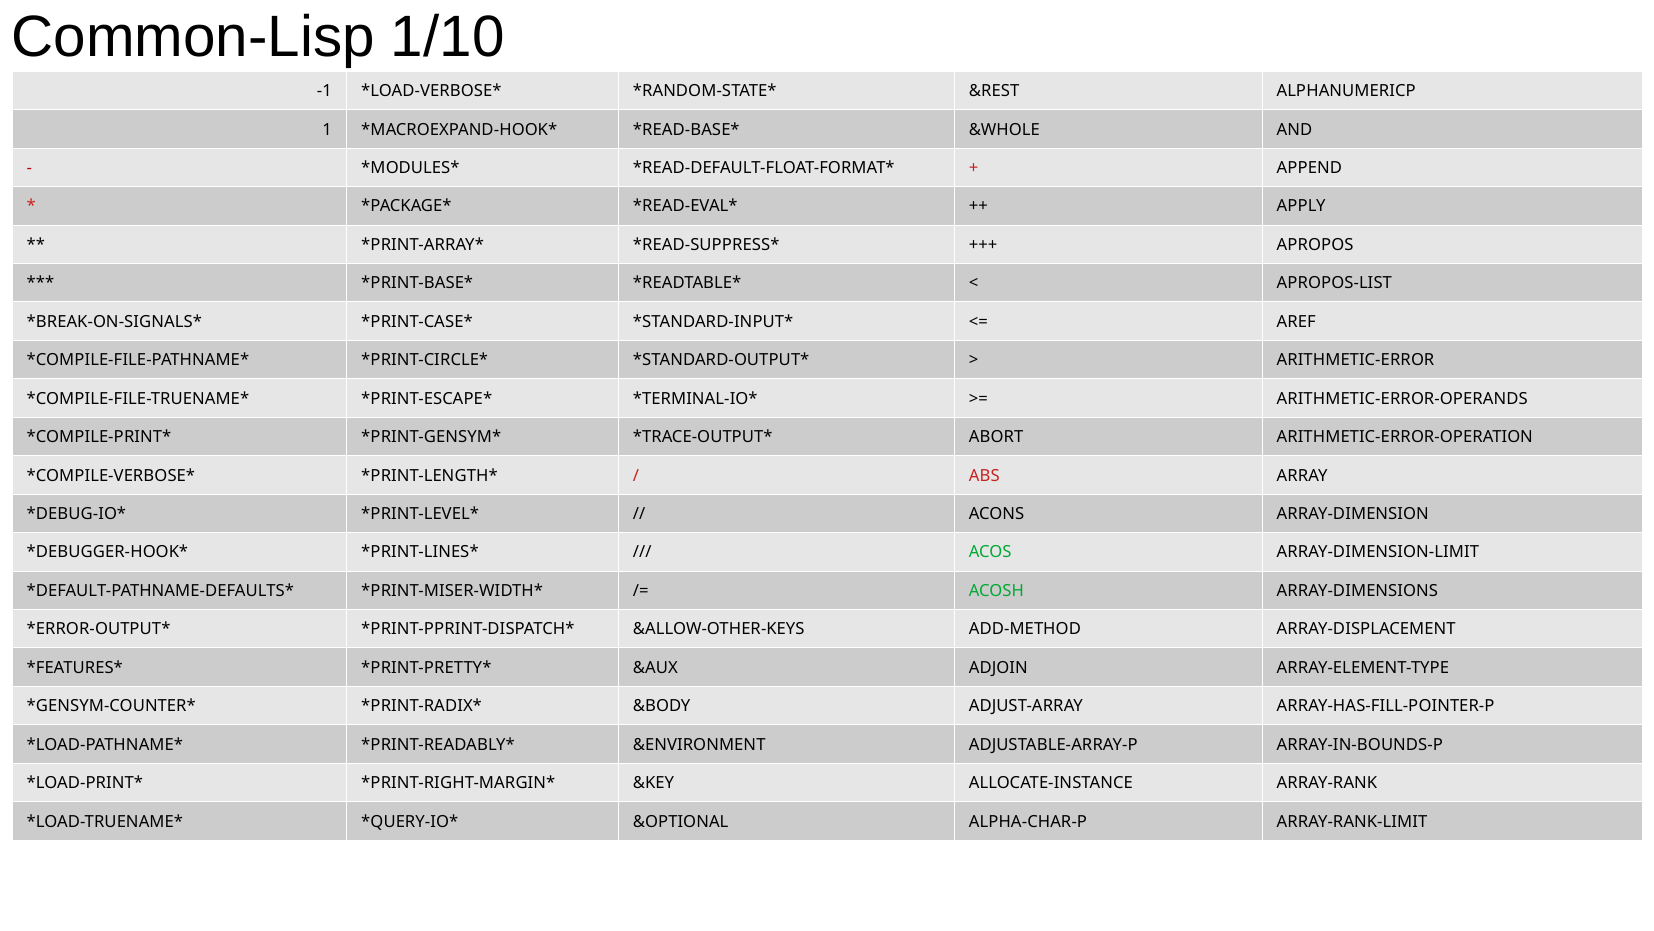

# Common-Lisp 1/10
| -1 | \*LOAD-VERBOSE\* | \*RANDOM-STATE\* | &REST | ALPHANUMERICP |
| --- | --- | --- | --- | --- |
| 1 | \*MACROEXPAND-HOOK\* | \*READ-BASE\* | &WHOLE | AND |
| - | \*MODULES\* | \*READ-DEFAULT-FLOAT-FORMAT\* | + | APPEND |
| \* | \*PACKAGE\* | \*READ-EVAL\* | ++ | APPLY |
| \*\* | \*PRINT-ARRAY\* | \*READ-SUPPRESS\* | +++ | APROPOS |
| \*\*\* | \*PRINT-BASE\* | \*READTABLE\* | < | APROPOS-LIST |
| \*BREAK-ON-SIGNALS\* | \*PRINT-CASE\* | \*STANDARD-INPUT\* | <= | AREF |
| \*COMPILE-FILE-PATHNAME\* | \*PRINT-CIRCLE\* | \*STANDARD-OUTPUT\* | > | ARITHMETIC-ERROR |
| \*COMPILE-FILE-TRUENAME\* | \*PRINT-ESCAPE\* | \*TERMINAL-IO\* | >= | ARITHMETIC-ERROR-OPERANDS |
| \*COMPILE-PRINT\* | \*PRINT-GENSYM\* | \*TRACE-OUTPUT\* | ABORT | ARITHMETIC-ERROR-OPERATION |
| \*COMPILE-VERBOSE\* | \*PRINT-LENGTH\* | / | ABS | ARRAY |
| \*DEBUG-IO\* | \*PRINT-LEVEL\* | // | ACONS | ARRAY-DIMENSION |
| \*DEBUGGER-HOOK\* | \*PRINT-LINES\* | /// | ACOS | ARRAY-DIMENSION-LIMIT |
| \*DEFAULT-PATHNAME-DEFAULTS\* | \*PRINT-MISER-WIDTH\* | /= | ACOSH | ARRAY-DIMENSIONS |
| \*ERROR-OUTPUT\* | \*PRINT-PPRINT-DISPATCH\* | &ALLOW-OTHER-KEYS | ADD-METHOD | ARRAY-DISPLACEMENT |
| \*FEATURES\* | \*PRINT-PRETTY\* | &AUX | ADJOIN | ARRAY-ELEMENT-TYPE |
| \*GENSYM-COUNTER\* | \*PRINT-RADIX\* | &BODY | ADJUST-ARRAY | ARRAY-HAS-FILL-POINTER-P |
| \*LOAD-PATHNAME\* | \*PRINT-READABLY\* | &ENVIRONMENT | ADJUSTABLE-ARRAY-P | ARRAY-IN-BOUNDS-P |
| \*LOAD-PRINT\* | \*PRINT-RIGHT-MARGIN\* | &KEY | ALLOCATE-INSTANCE | ARRAY-RANK |
| \*LOAD-TRUENAME\* | \*QUERY-IO\* | &OPTIONAL | ALPHA-CHAR-P | ARRAY-RANK-LIMIT |